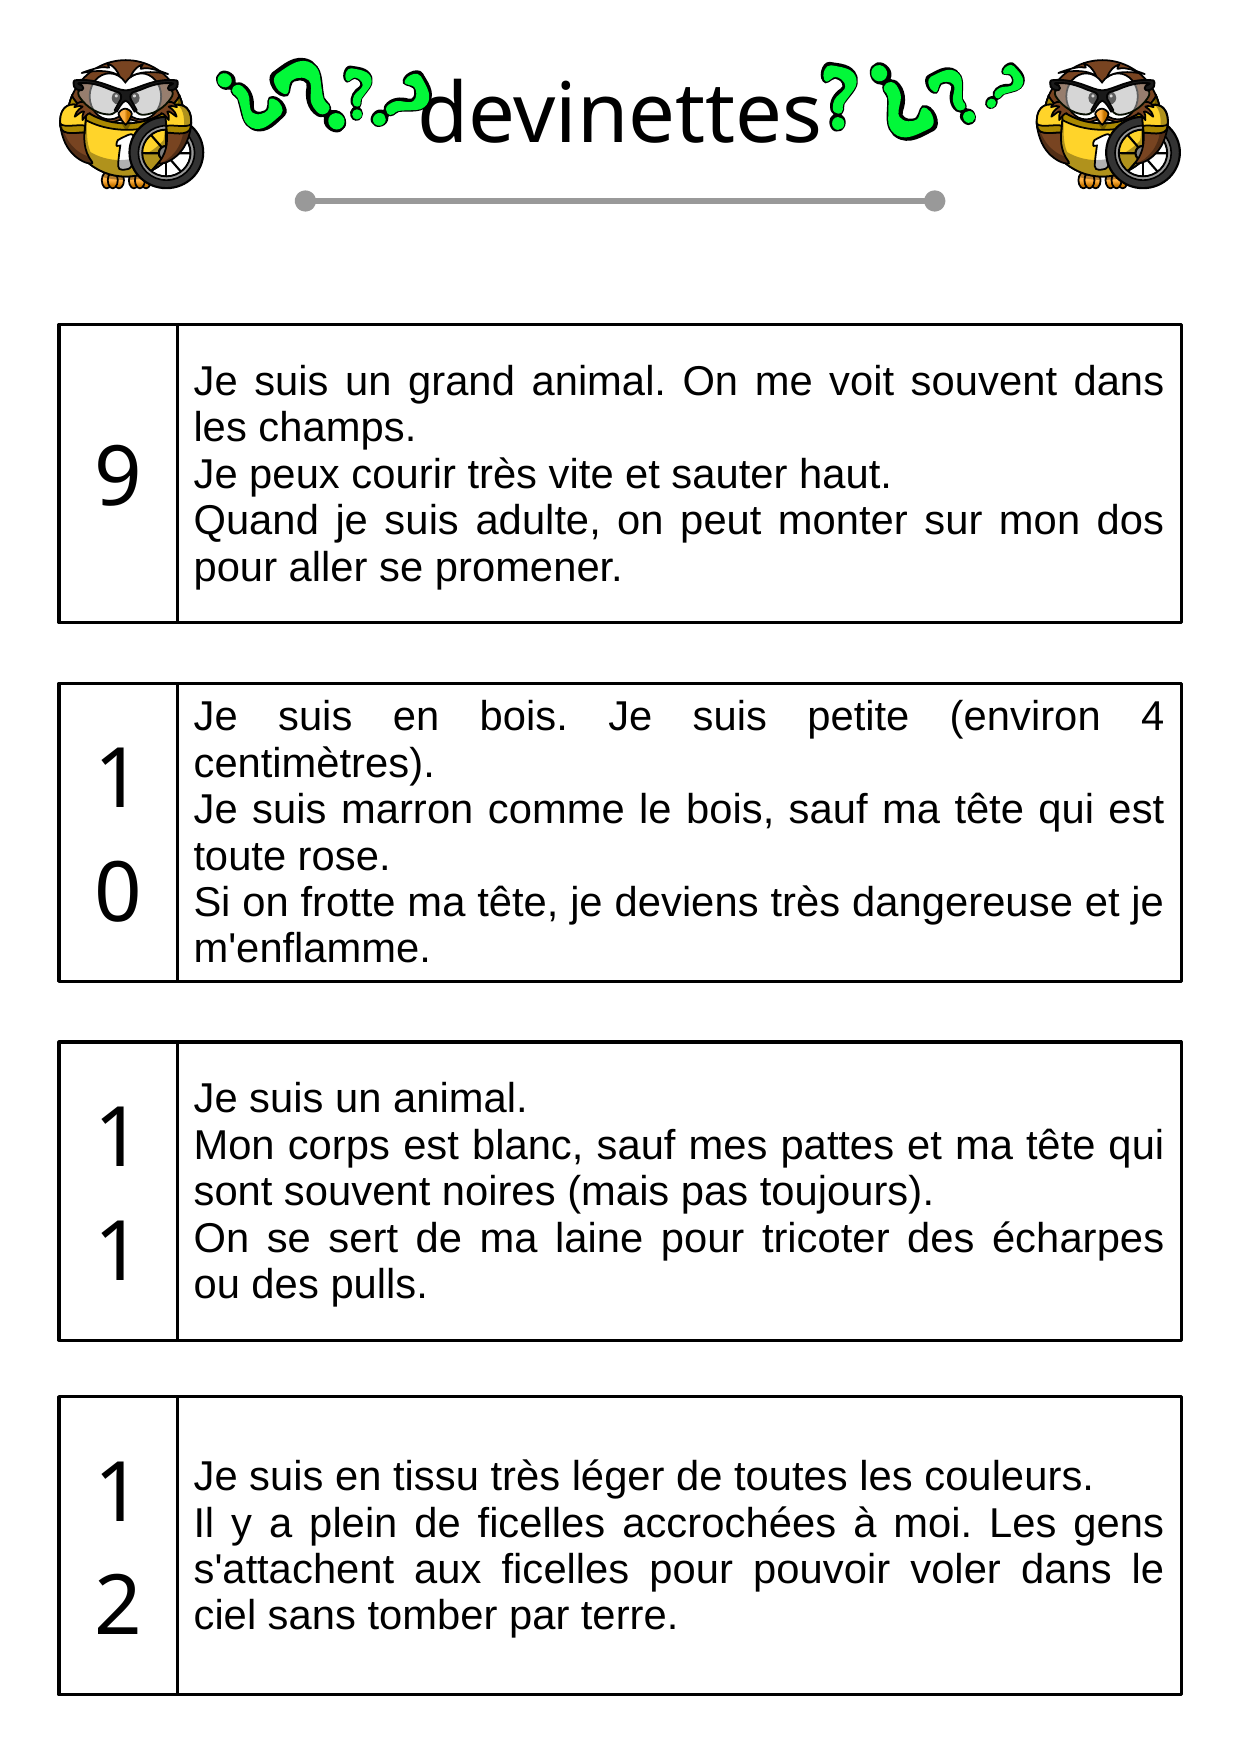

devinettes
9
Je suis un grand animal. On me voit souvent dans les champs.
Je peux courir très vite et sauter haut.
Quand je suis adulte, on peut monter sur mon dos pour aller se promener.
10
Je suis en bois. Je suis petite (environ 4 centimètres).
Je suis marron comme le bois, sauf ma tête qui est toute rose.
Si on frotte ma tête, je deviens très dangereuse et je m'enflamme.
11
Je suis un animal.
Mon corps est blanc, sauf mes pattes et ma tête qui sont souvent noires (mais pas toujours).
On se sert de ma laine pour tricoter des écharpes ou des pulls.
12
Je suis en tissu très léger de toutes les couleurs.
Il y a plein de ficelles accrochées à moi. Les gens s'attachent aux ficelles pour pouvoir voler dans le ciel sans tomber par terre.